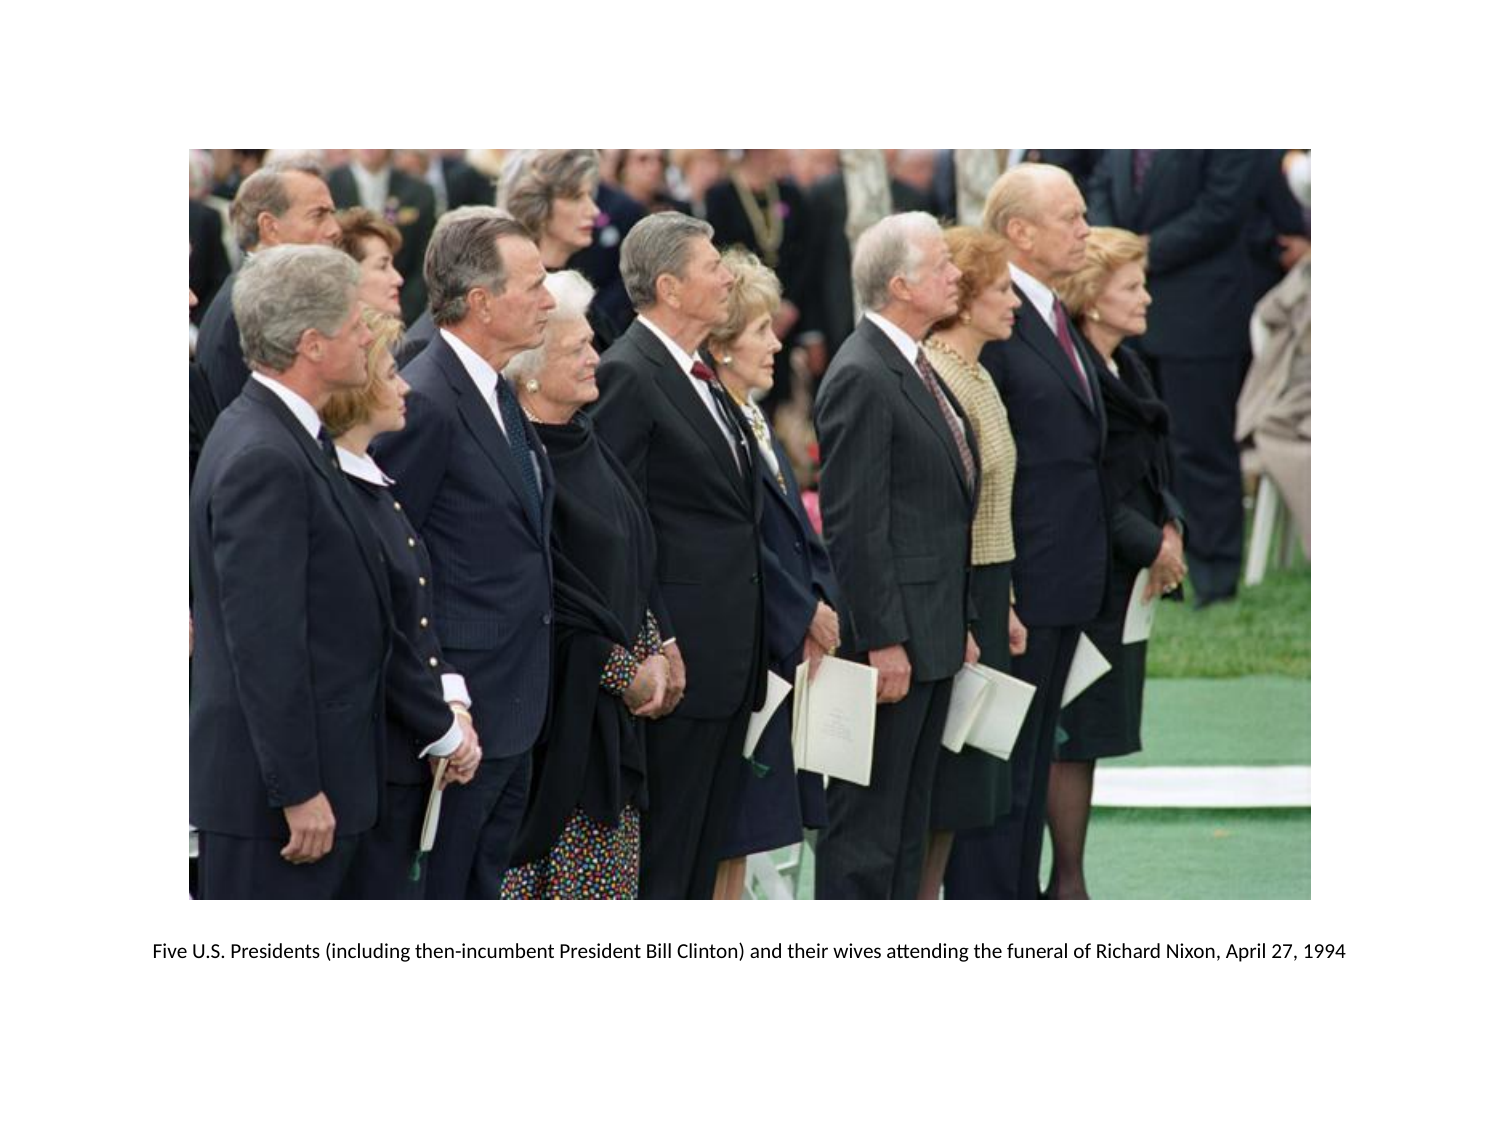

Five U.S. Presidents (including then-incumbent President Bill Clinton) and their wives attending the funeral of Richard Nixon, April 27, 1994